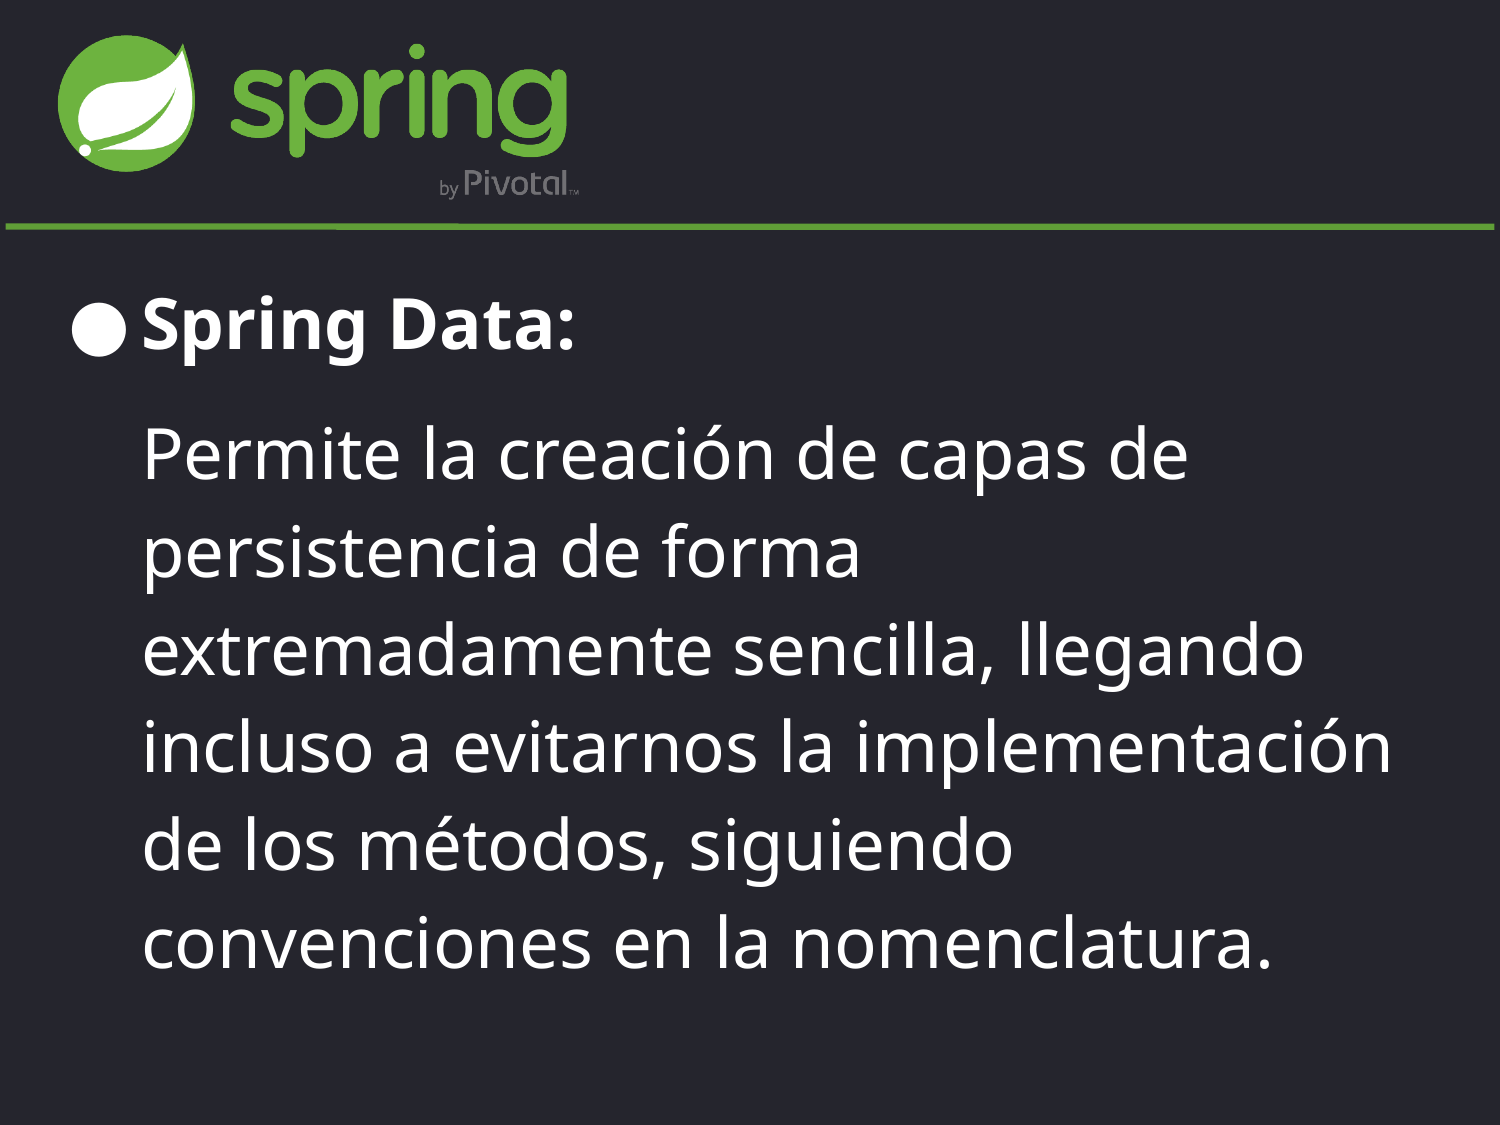

# Spring Data:
Permite la creación de capas de persistencia de forma extremadamente sencilla, llegando incluso a evitarnos la implementación de los métodos, siguiendo convenciones en la nomenclatura.